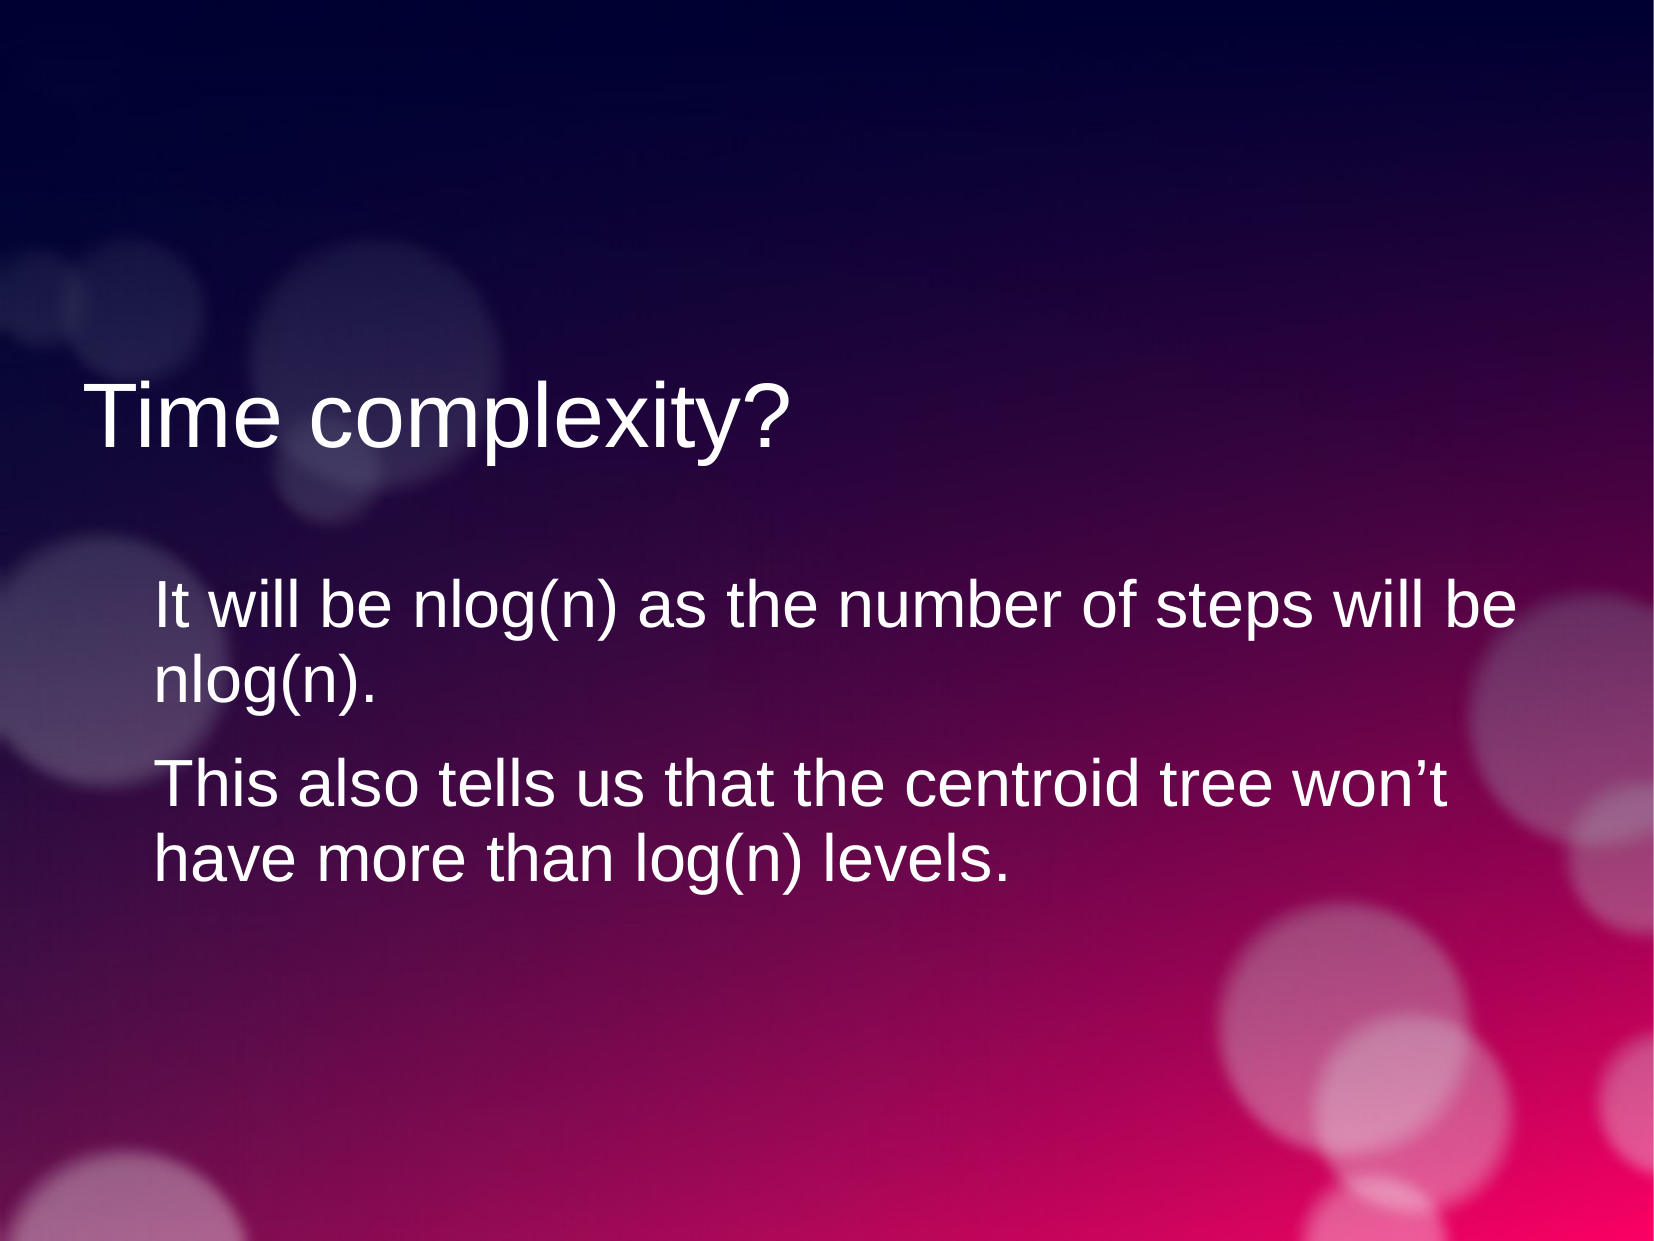

# Time complexity?
It will be nlog(n) as the number of steps will be nlog(n).
This also tells us that the centroid tree won’t have more than log(n) levels.